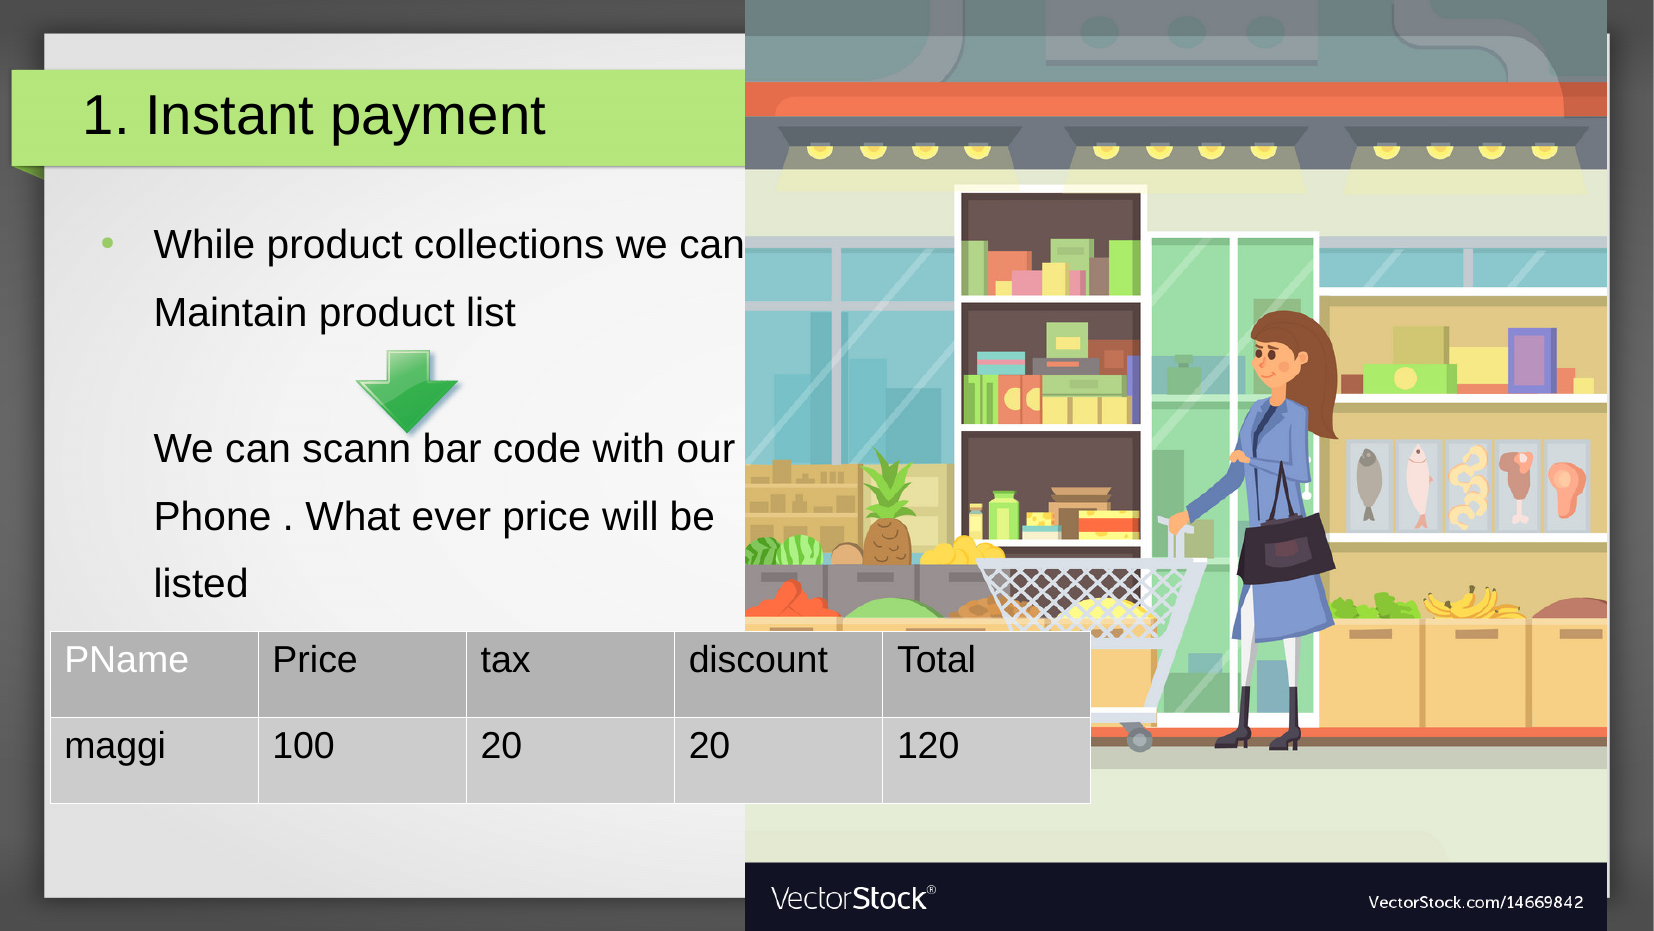

# 1. Instant payment
While product collections we can
Maintain product list
We can scann bar code with our
Phone . What ever price will be
listed
| PName | Price | tax | discount | Total |
| --- | --- | --- | --- | --- |
| maggi | 100 | 20 | 20 | 120 |